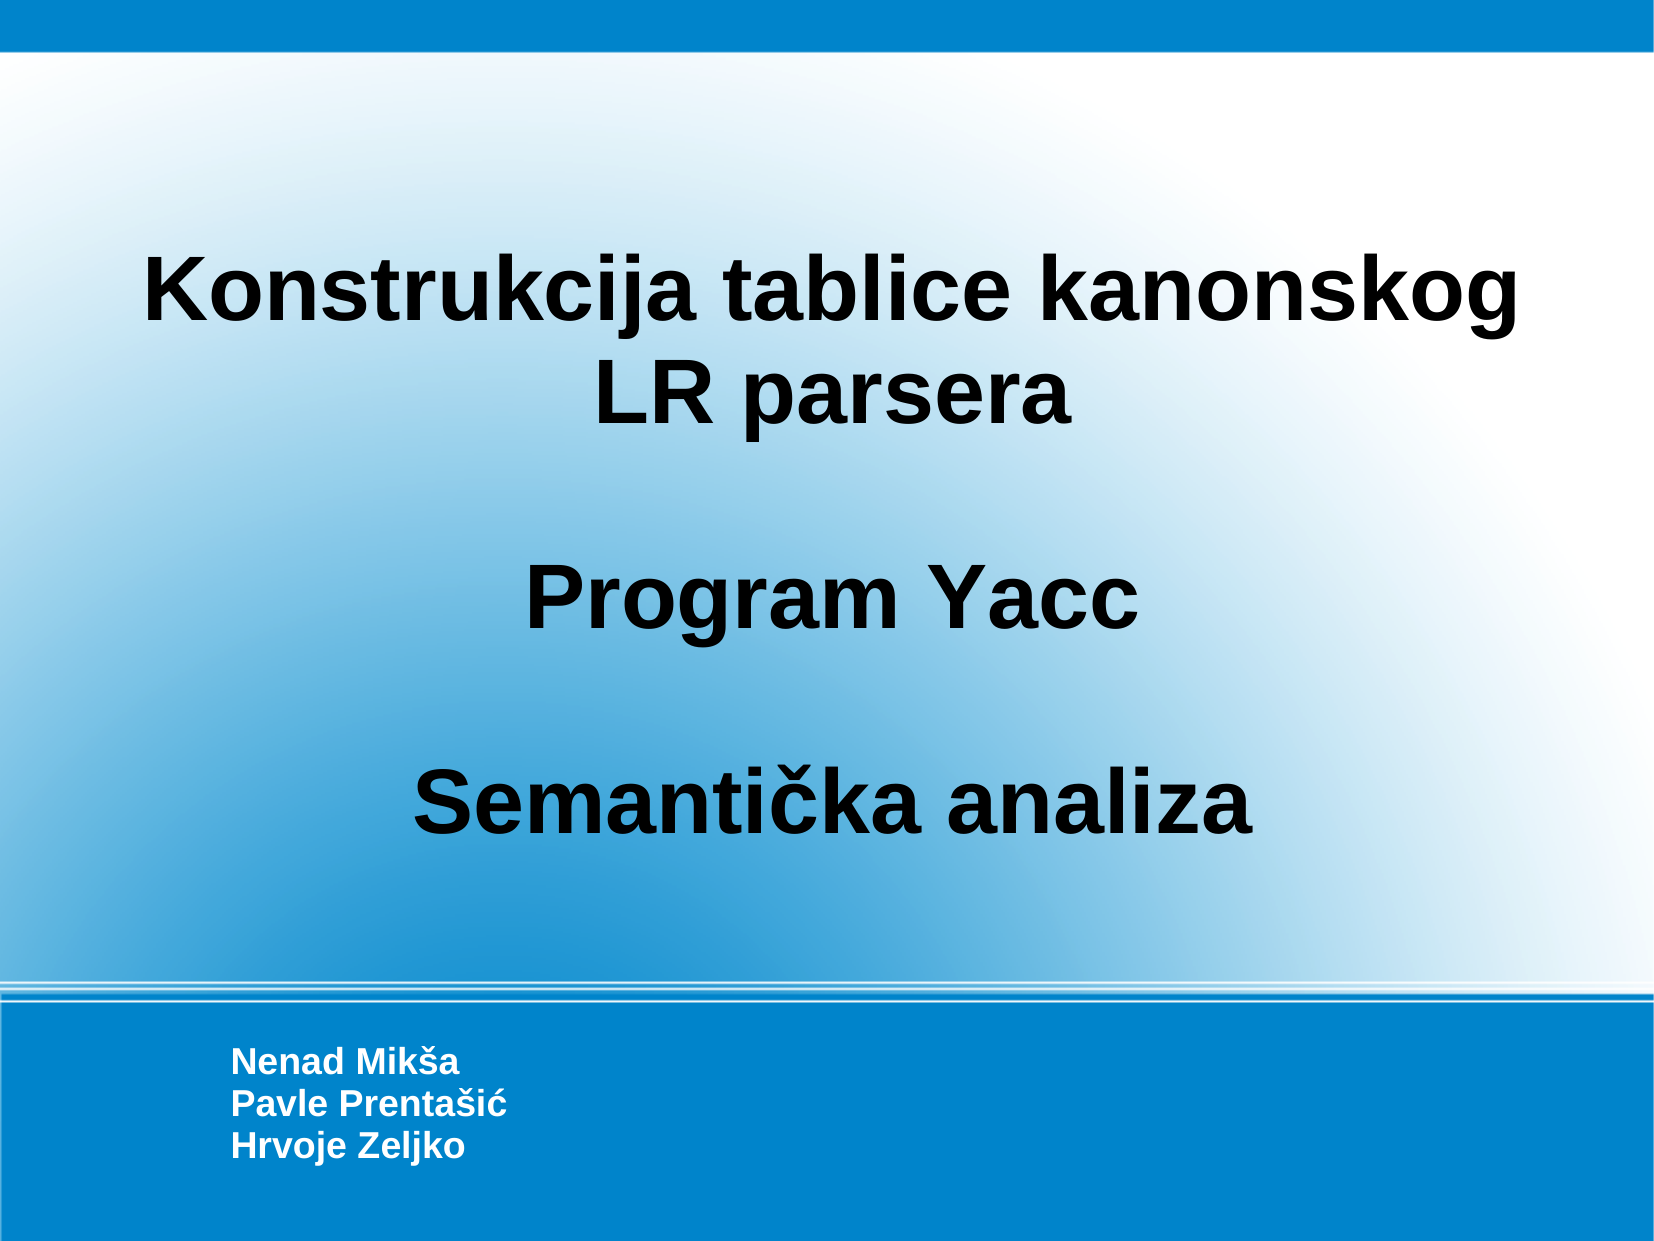

# Konstrukcija tablice kanonskog LR parsera Program Yacc Semantička analiza
Nenad Mikša
Pavle Prentašić
Hrvoje Zeljko